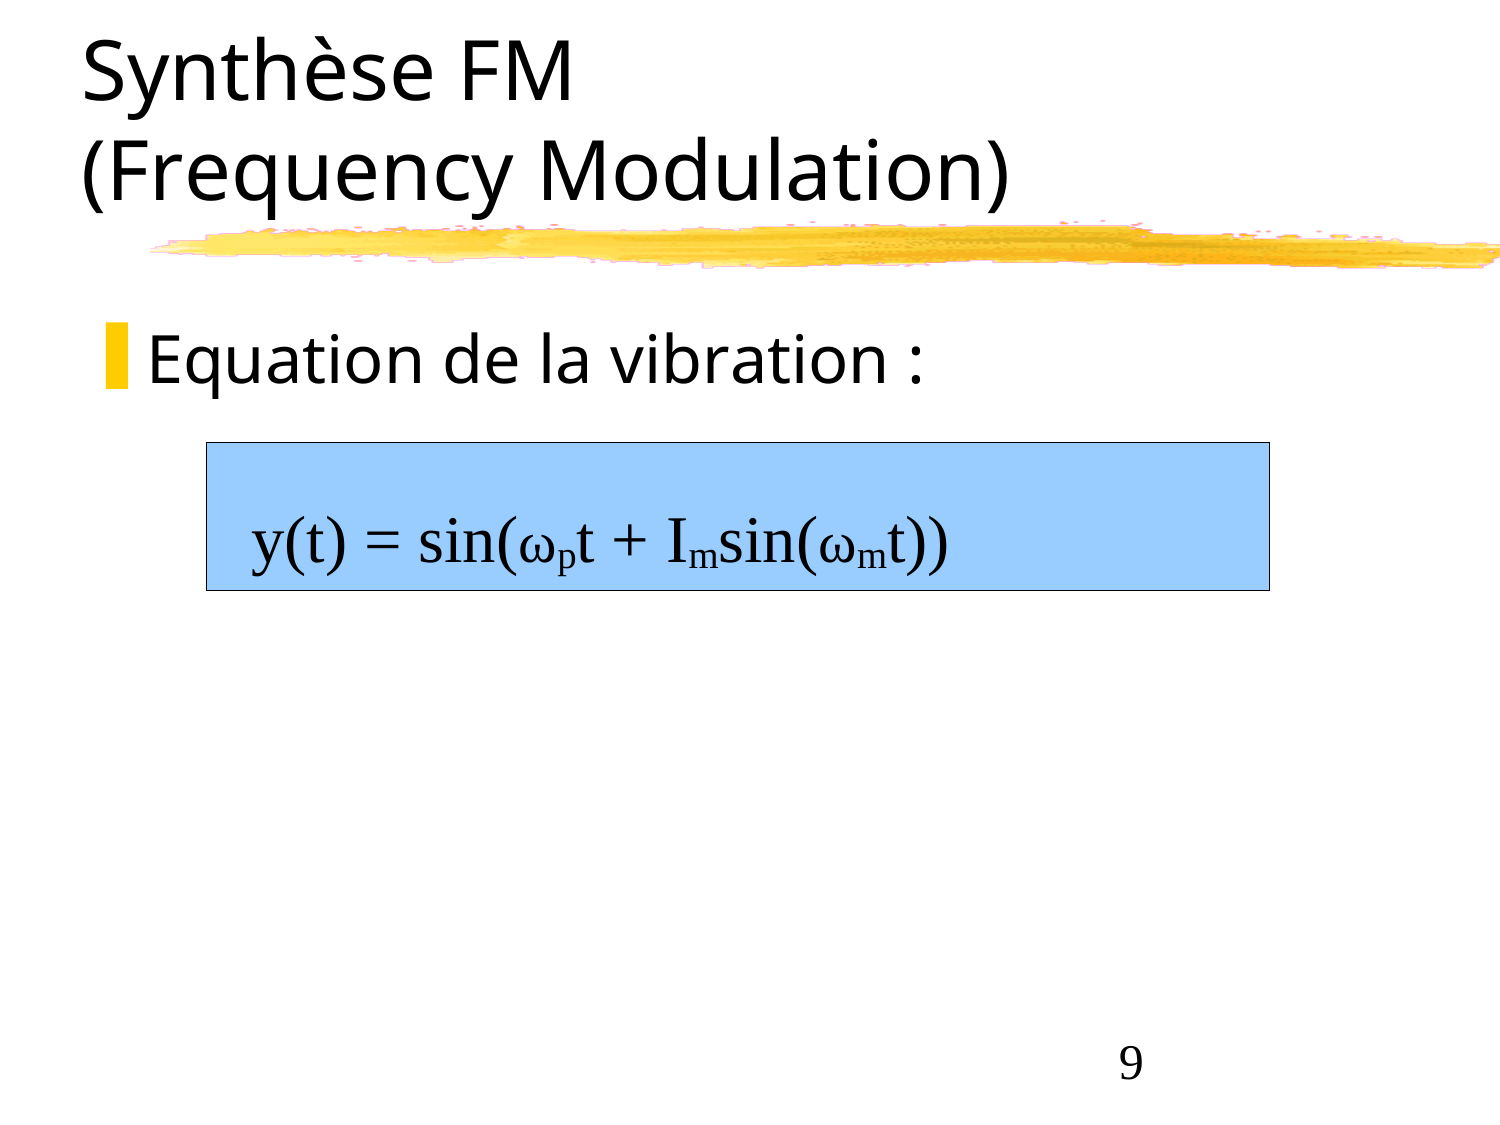

# Synthèse FM (Frequency Modulation)
Equation de la vibration :
y(t) = sin(ωpt + Imsin(ωmt))
9